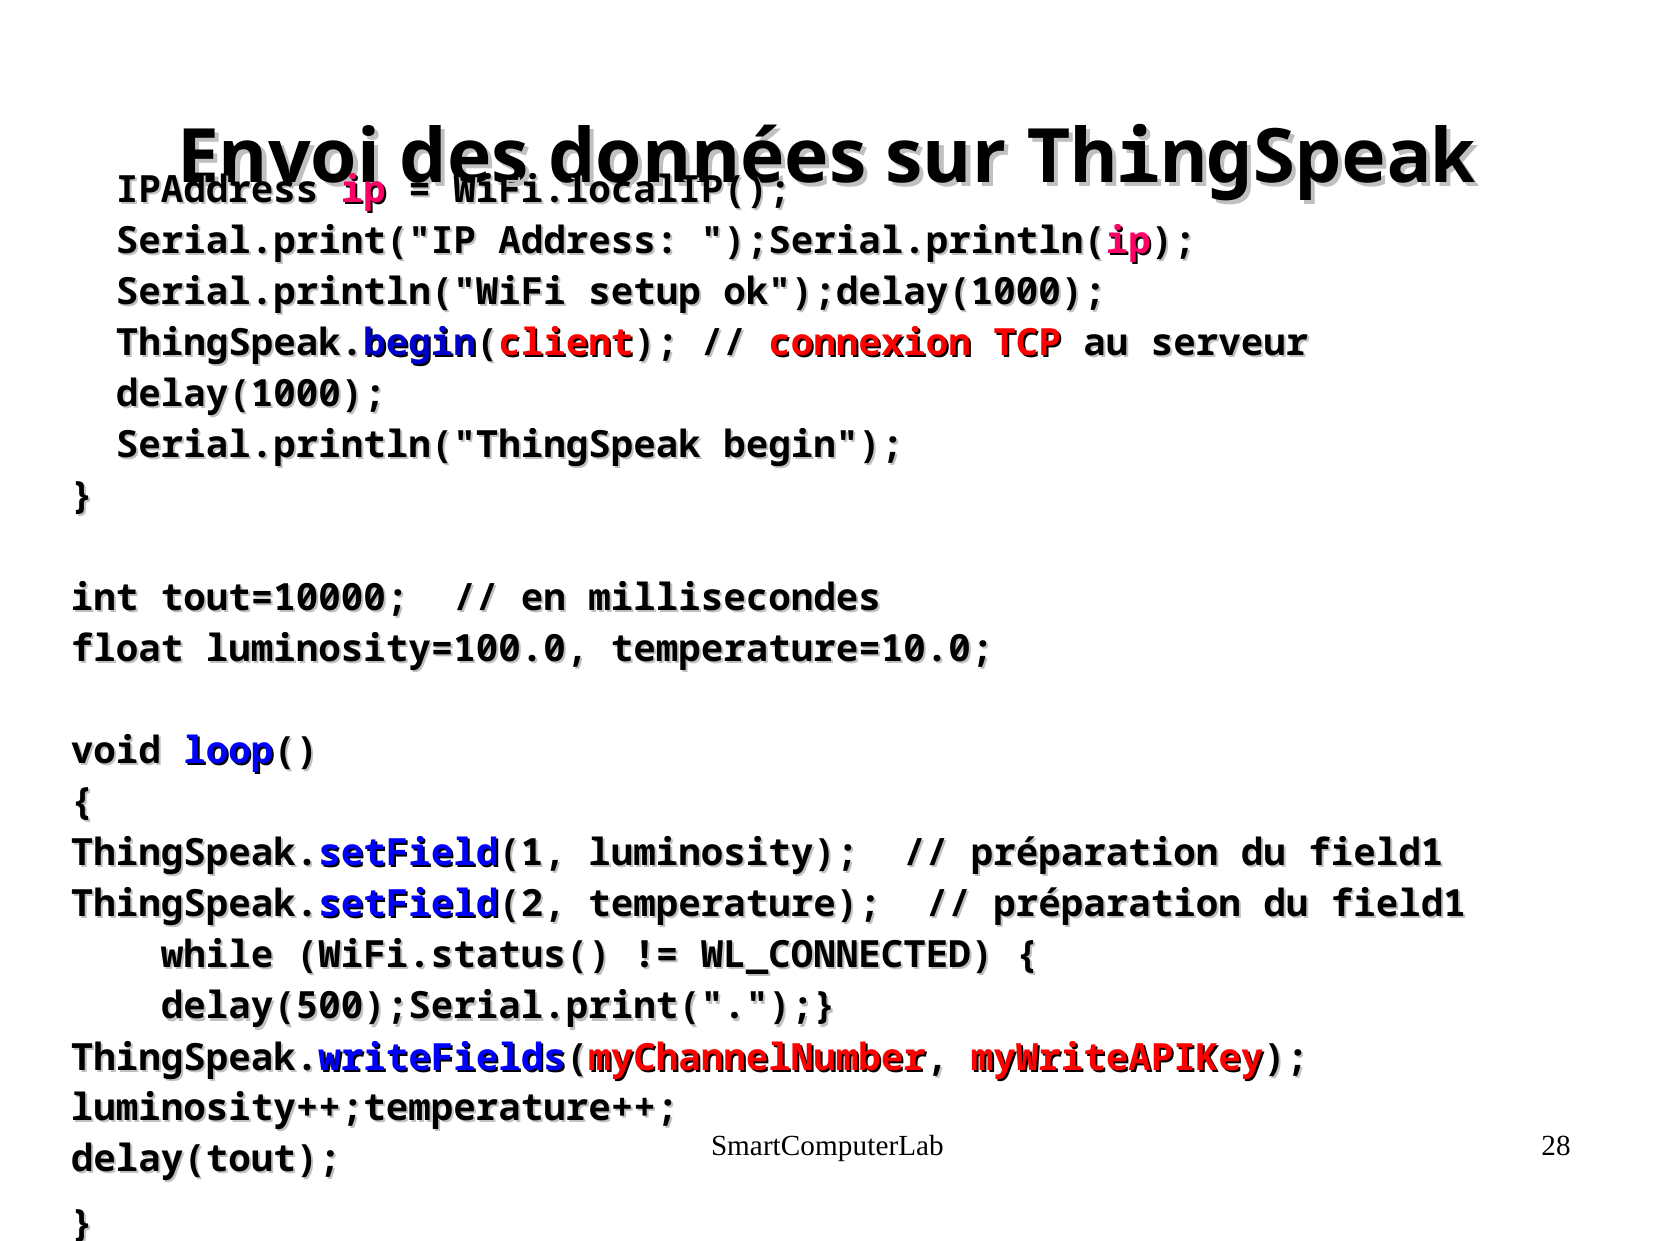

# Envoi des données sur ThingSpeak
 IPAddress ip = WiFi.localIP();
 Serial.print("IP Address: ");Serial.println(ip);
 Serial.println("WiFi setup ok");delay(1000);
 ThingSpeak.begin(client); // connexion TCP au serveur
 delay(1000);
 Serial.println("ThingSpeak begin");
}
int tout=10000; // en millisecondes
float luminosity=100.0, temperature=10.0;
void loop()
{
ThingSpeak.setField(1, luminosity); // préparation du field1
ThingSpeak.setField(2, temperature); // préparation du field1
 while (WiFi.status() != WL_CONNECTED) {
 delay(500);Serial.print(".");}
ThingSpeak.writeFields(myChannelNumber, myWriteAPIKey);
luminosity++;temperature++;
delay(tout);
}
SmartComputerLab
28